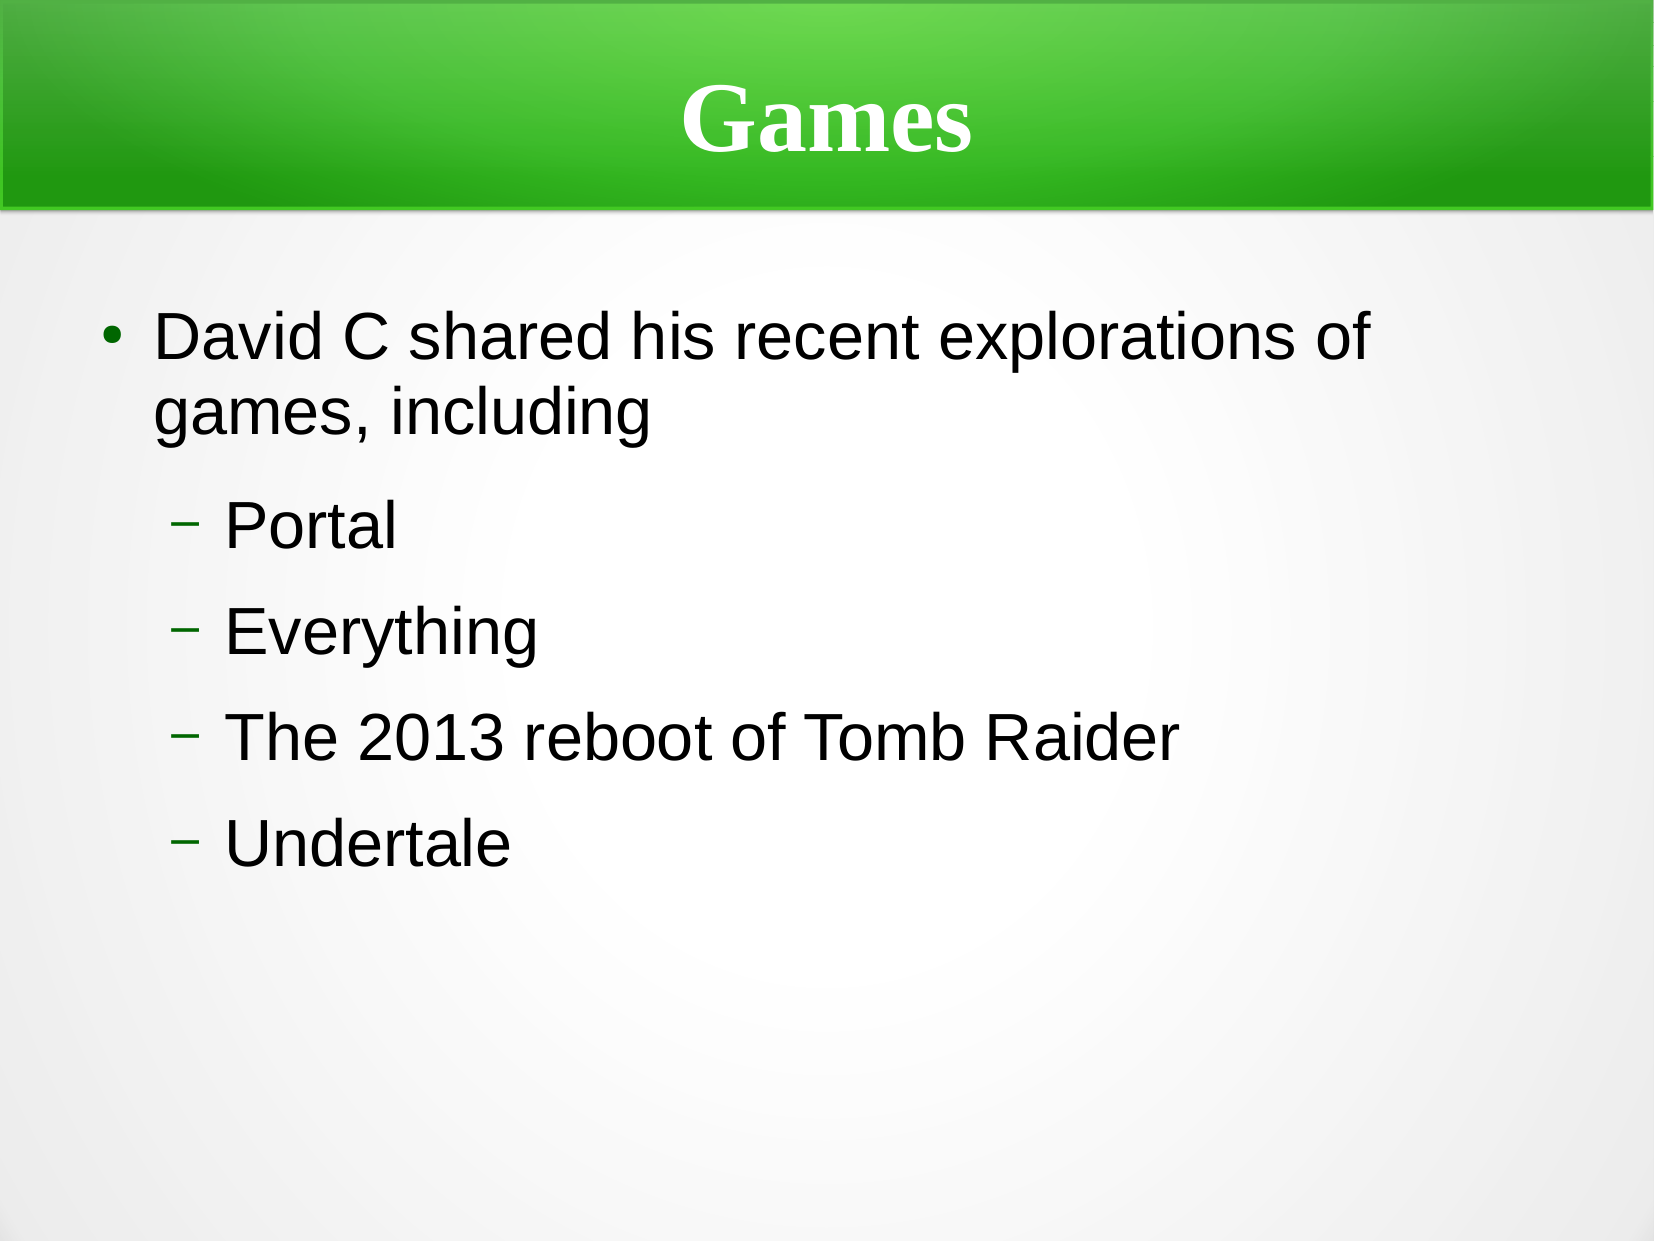

# Games
David C shared his recent explorations of games, including
Portal
Everything
The 2013 reboot of Tomb Raider
Undertale